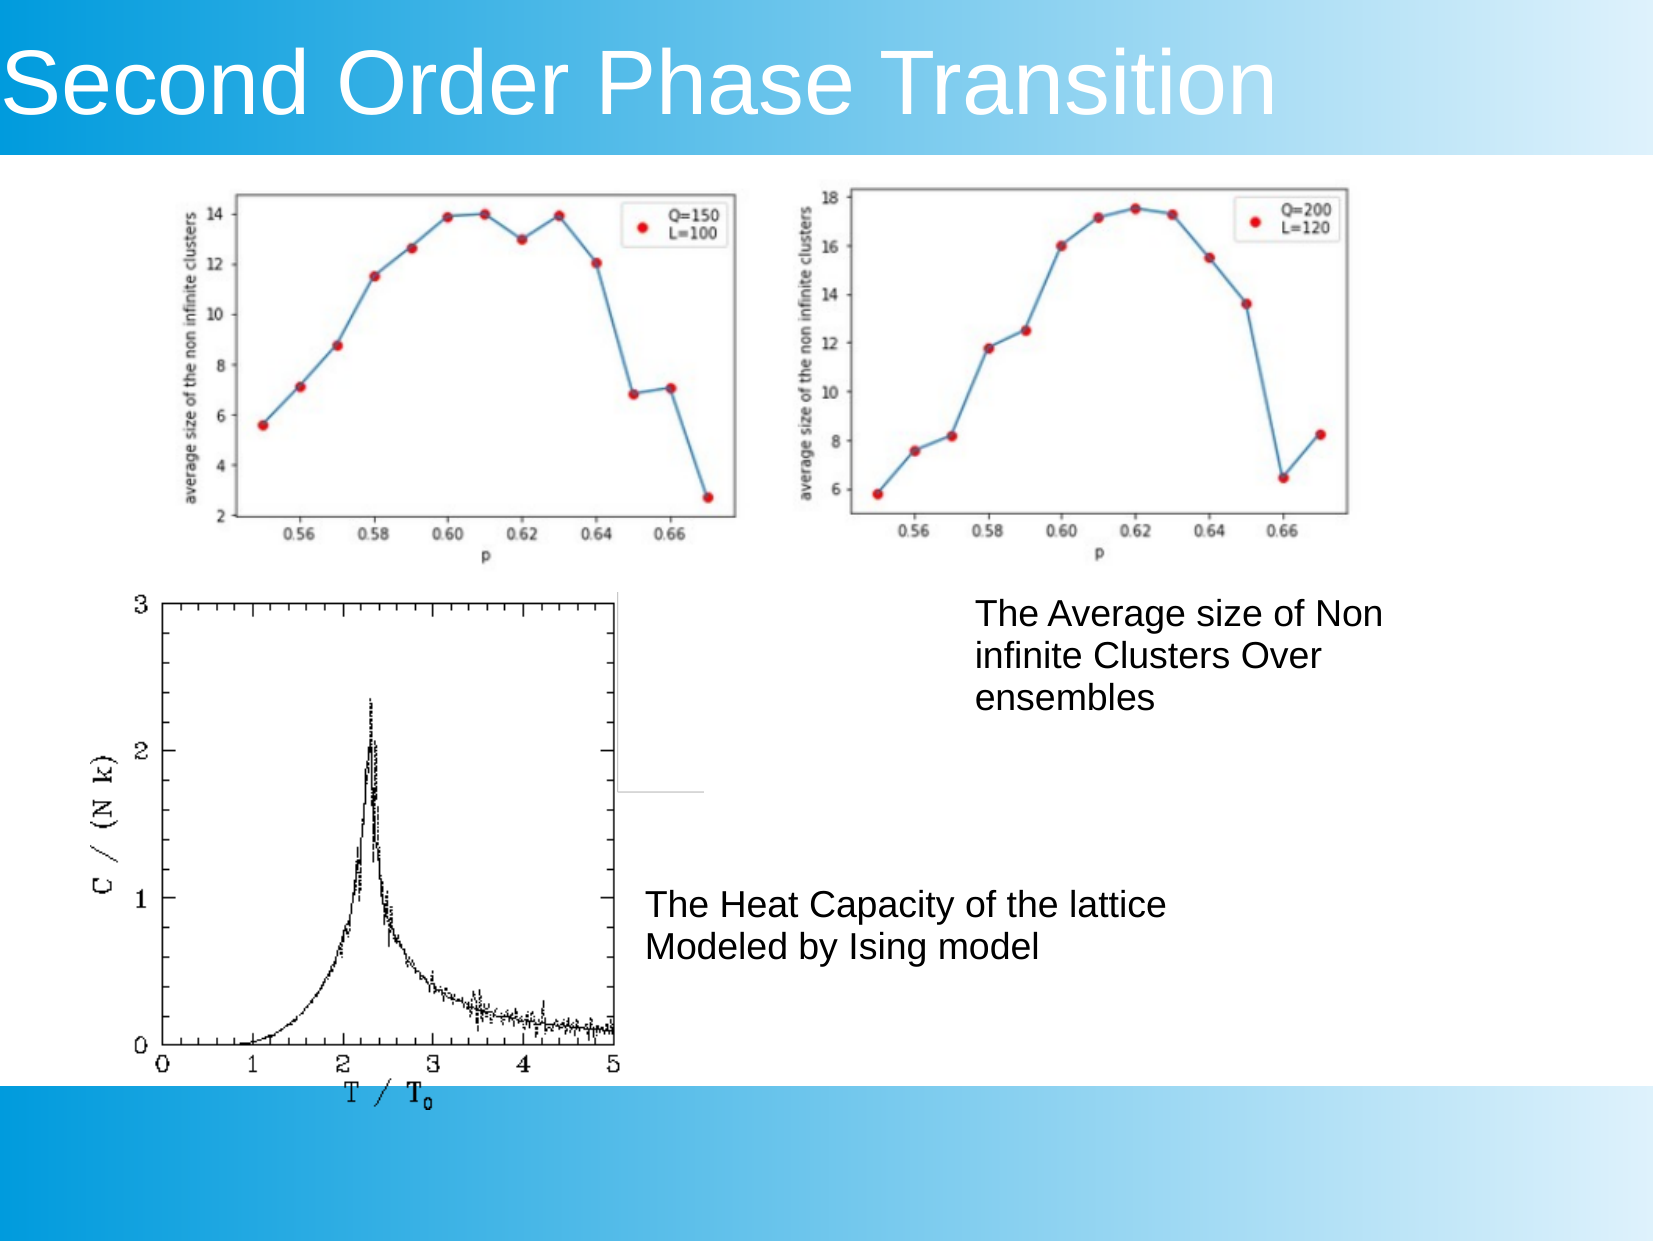

# Second Order Phase Transition
The Average size of Non infinite Clusters Over ensembles
The Heat Capacity of the lattice
Modeled by Ising model